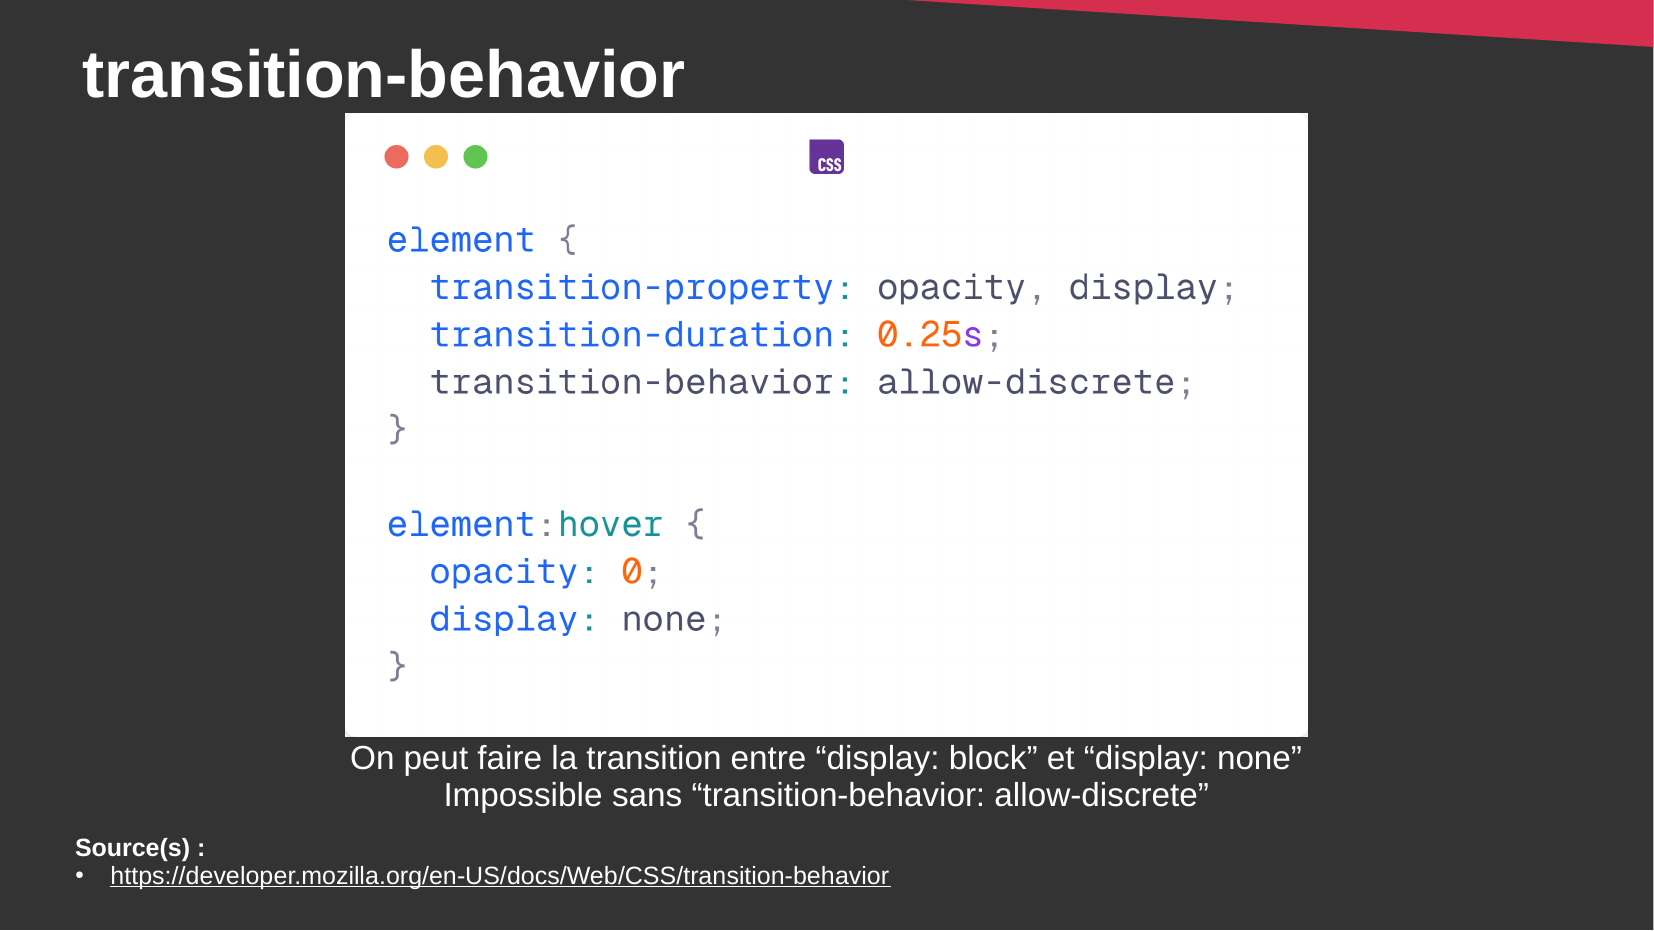

# transition-behavior
On peut faire la transition entre “display: block” et “display: none”
Impossible sans “transition-behavior: allow-discrete”
Source(s) :
https://developer.mozilla.org/en-US/docs/Web/CSS/transition-behavior